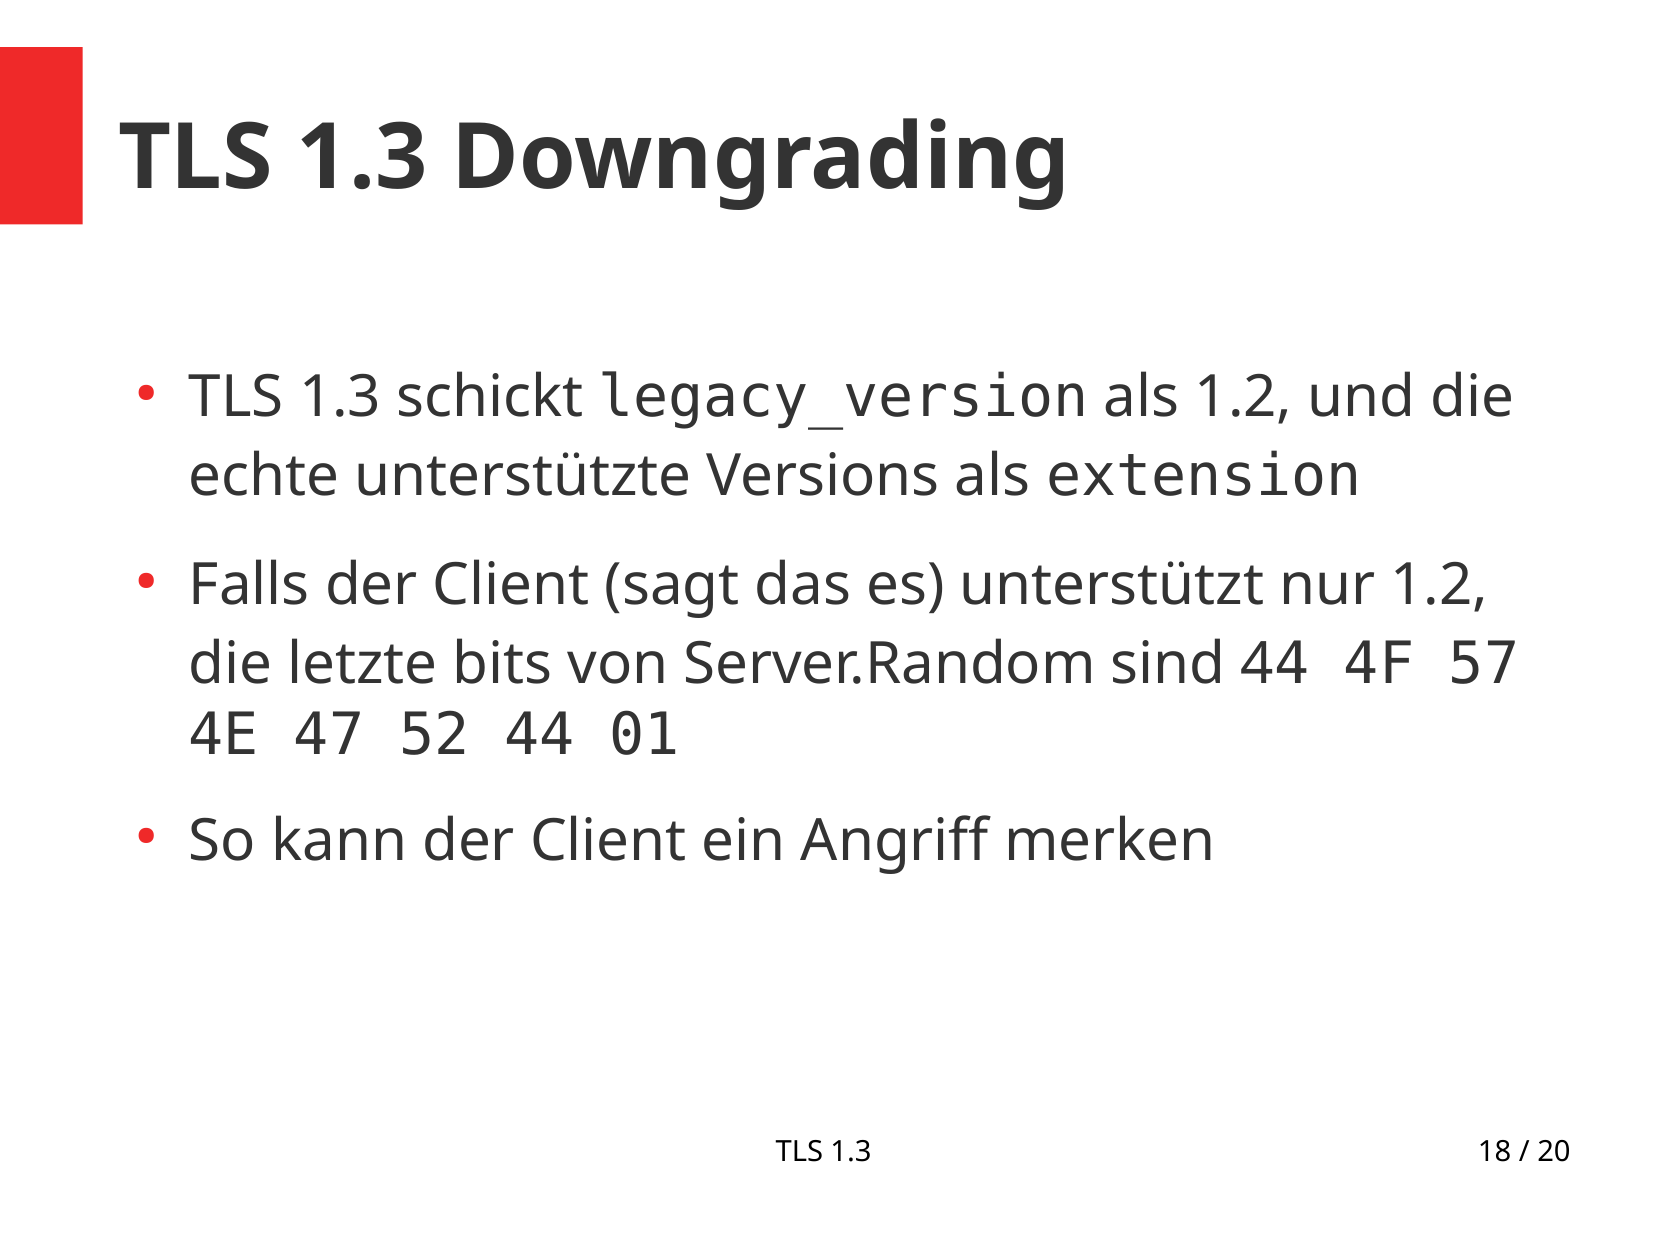

# TLS 1.3 Downgrading
TLS 1.3 schickt legacy_version als 1.2, und die echte unterstützte Versions als extension
Falls der Client (sagt das es) unterstützt nur 1.2, die letzte bits von Server.Random sind 44 4F 57 4E 47 52 44 01
So kann der Client ein Angriff merken
TLS 1.3
18